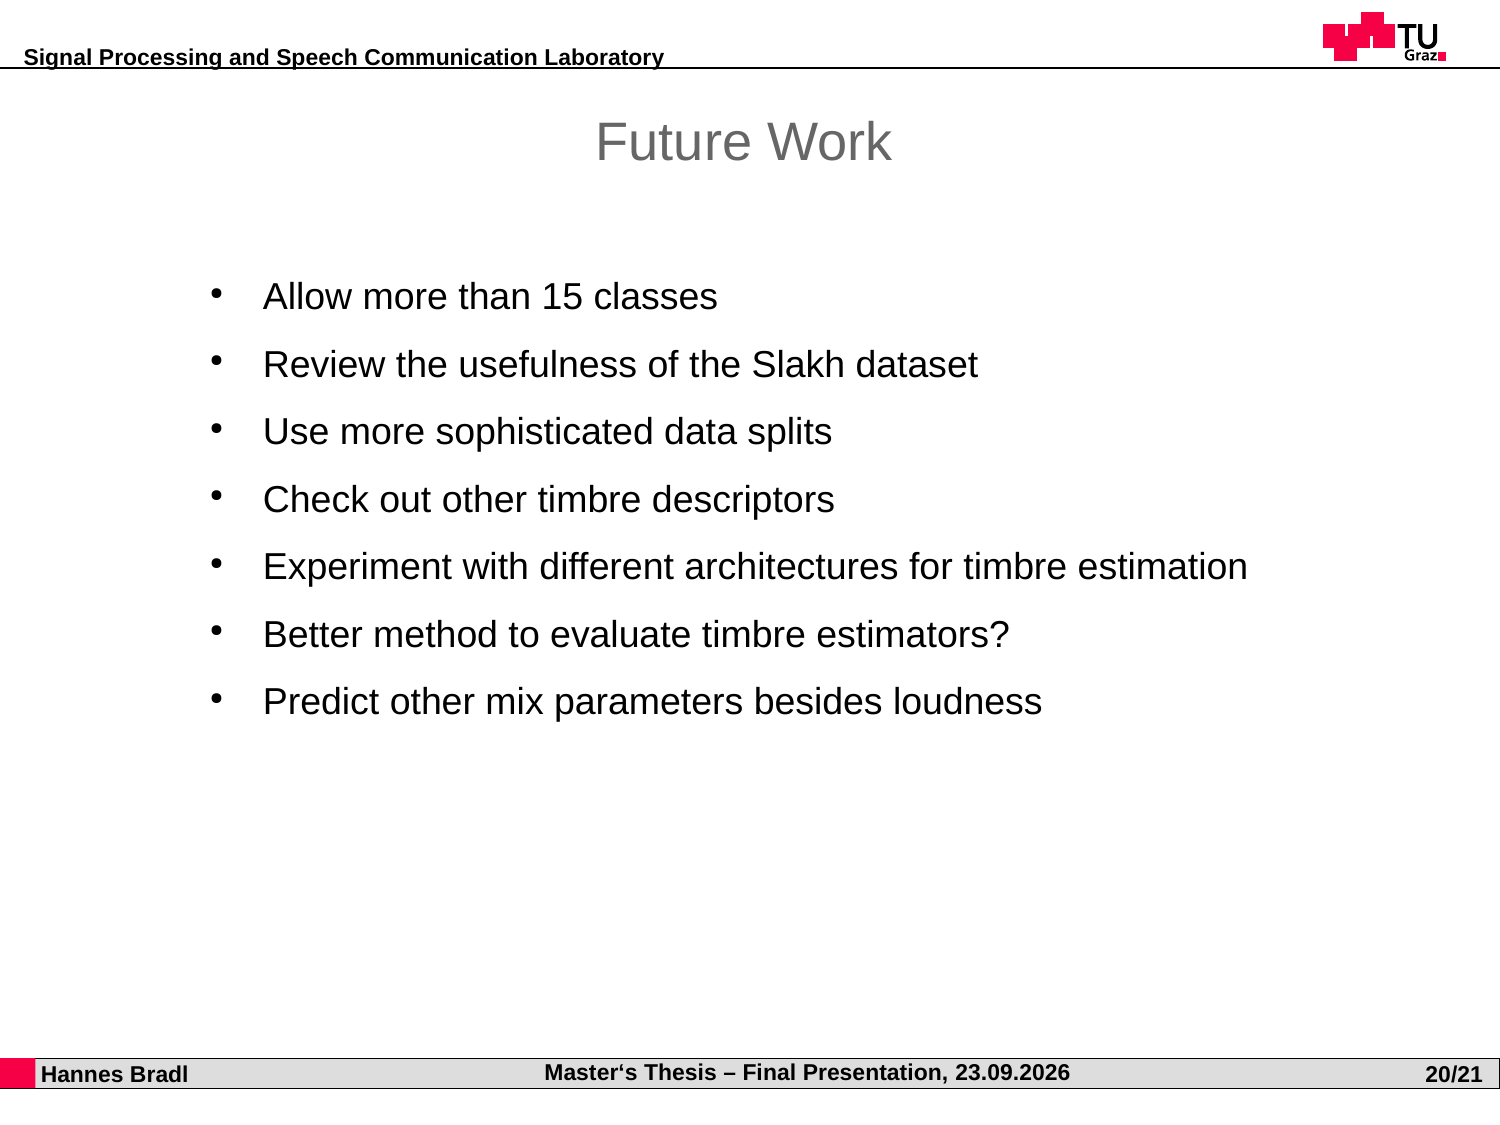

# Future Work
Allow more than 15 classes
Review the usefulness of the Slakh dataset
Use more sophisticated data splits
Check out other timbre descriptors
Experiment with different architectures for timbre estimation
Better method to evaluate timbre estimators?
Predict other mix parameters besides loudness